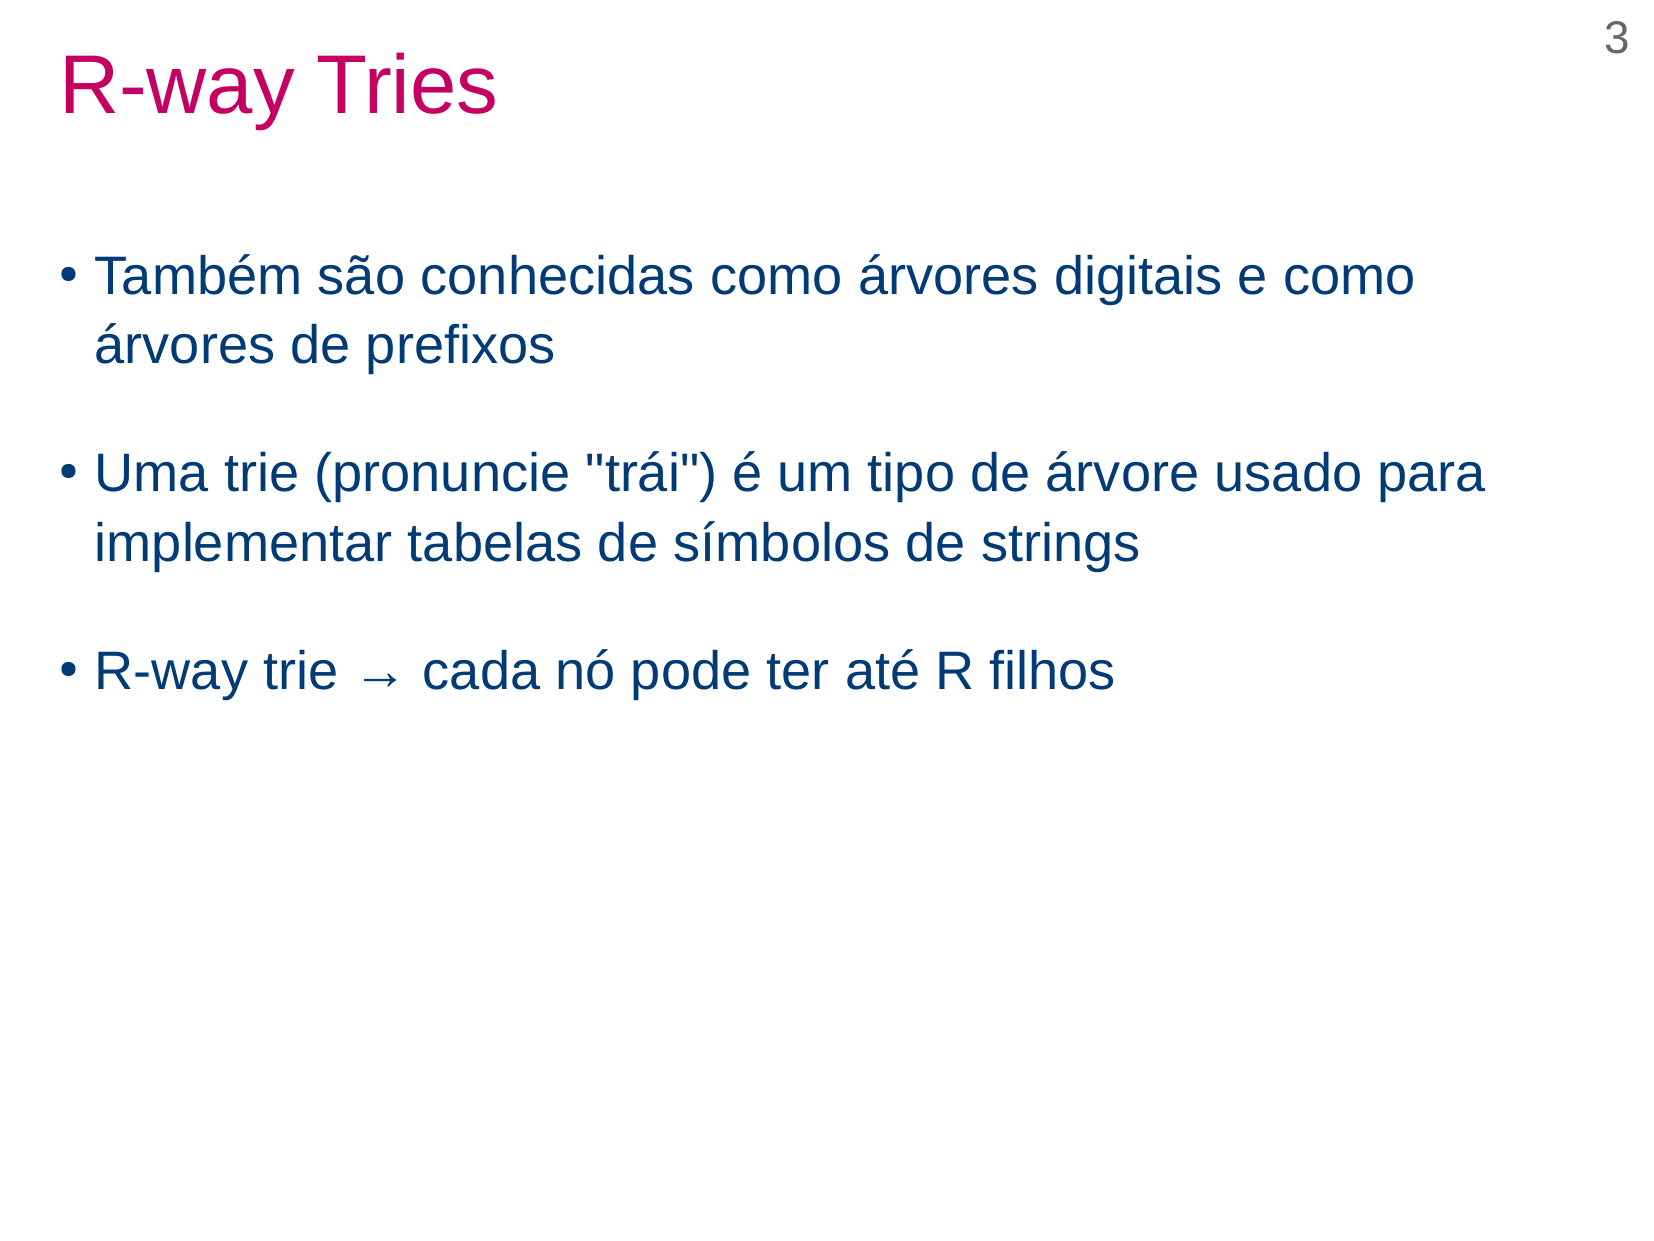

3
# R-way Tries
Também são conhecidas como árvores digitais e como árvores de prefixos
Uma trie (pronuncie "trái") é um tipo de árvore usado para implementar tabelas de símbolos de strings
R-way trie → cada nó pode ter até R filhos